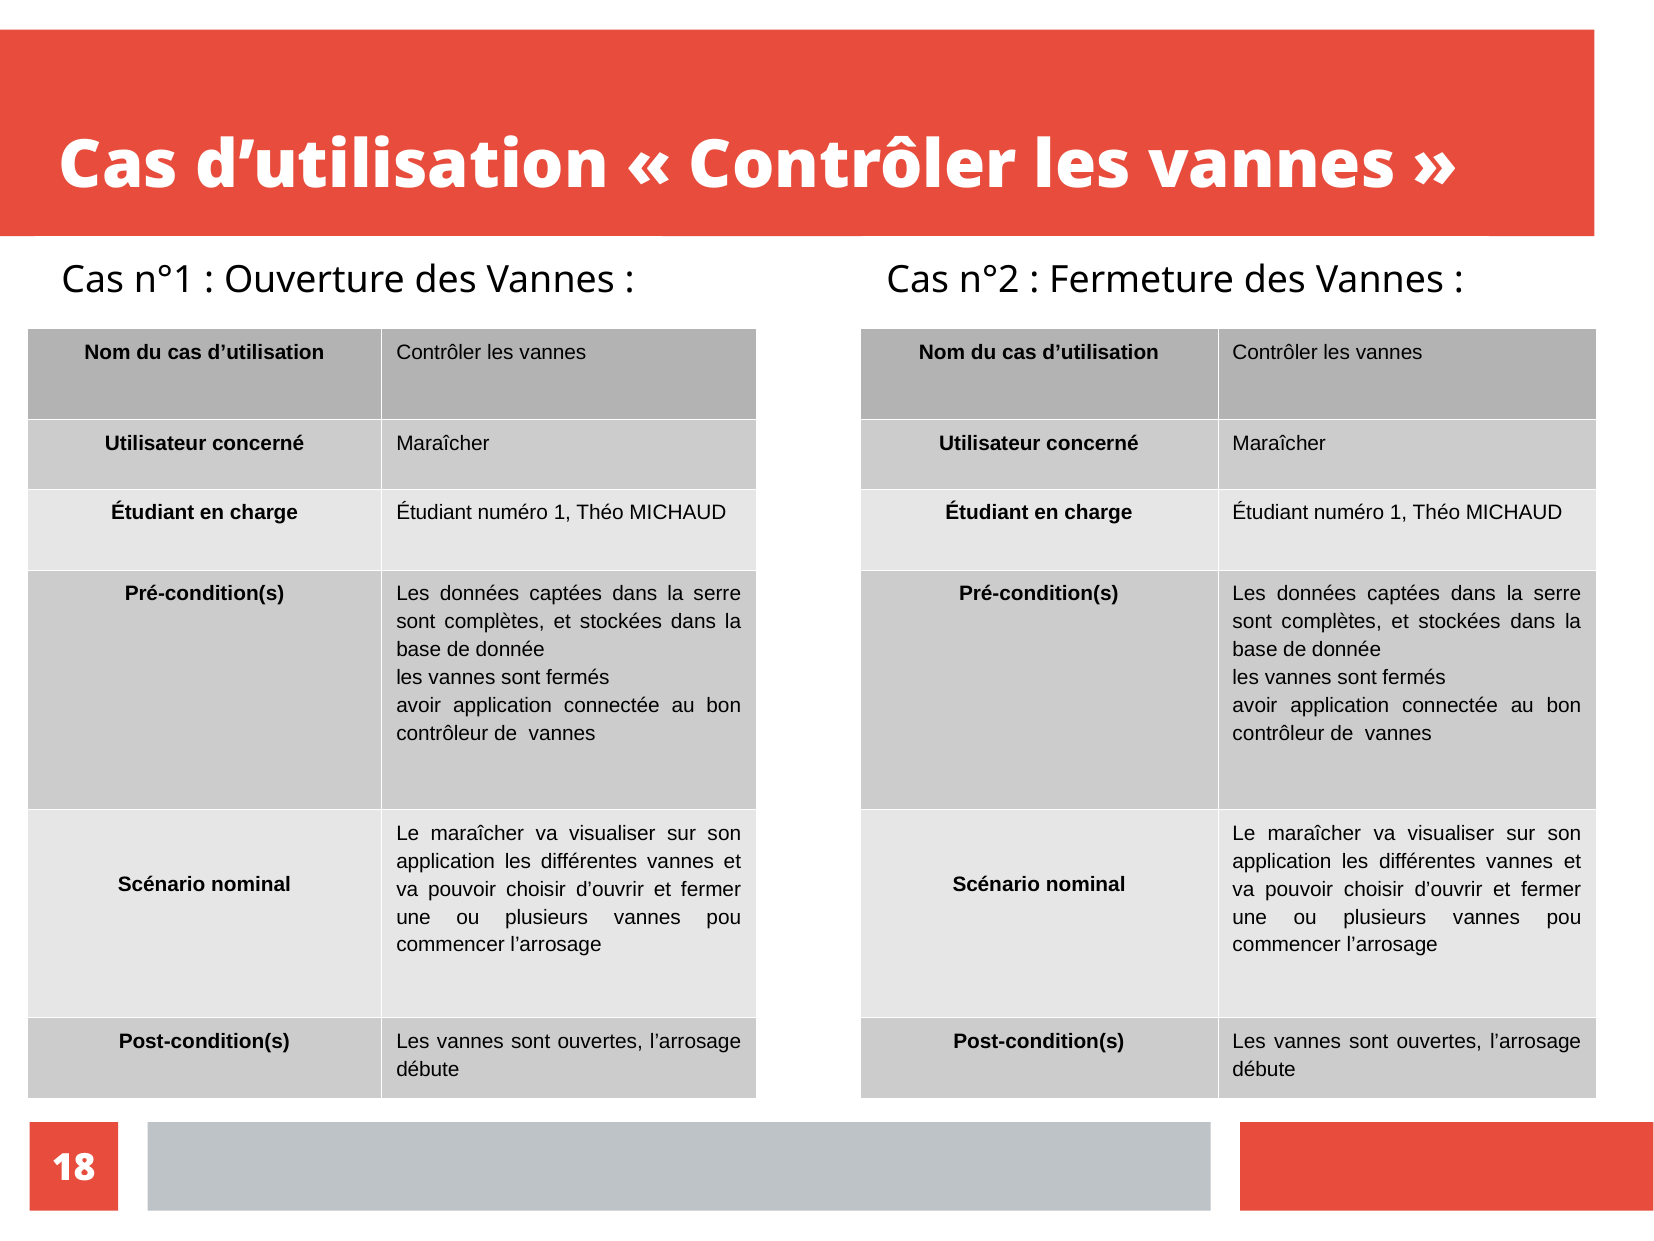

# Cas d’utilisation « Contrôler les vannes »
Cas n°1 : Ouverture des Vannes :
Cas n°2 : Fermeture des Vannes :
| Nom du cas d’utilisation | Contrôler les vannes |
| --- | --- |
| Utilisateur concerné | Maraîcher |
| Étudiant en charge | Étudiant numéro 1, Théo MICHAUD |
| Pré-condition(s) | Les données captées dans la serre sont complètes, et stockées dans la base de donnée les vannes sont fermés avoir application connectée au bon contrôleur de vannes |
| Scénario nominal | Le maraîcher va visualiser sur son application les différentes vannes et va pouvoir choisir d’ouvrir et fermer une ou plusieurs vannes pou commencer l’arrosage |
| Post-condition(s) | Les vannes sont ouvertes, l’arrosage débute |
| Nom du cas d’utilisation | Contrôler les vannes |
| --- | --- |
| Utilisateur concerné | Maraîcher |
| Étudiant en charge | Étudiant numéro 1, Théo MICHAUD |
| Pré-condition(s) | Les données captées dans la serre sont complètes, et stockées dans la base de donnée les vannes sont fermés avoir application connectée au bon contrôleur de vannes |
| Scénario nominal | Le maraîcher va visualiser sur son application les différentes vannes et va pouvoir choisir d’ouvrir et fermer une ou plusieurs vannes pou commencer l’arrosage |
| Post-condition(s) | Les vannes sont ouvertes, l’arrosage débute |
18